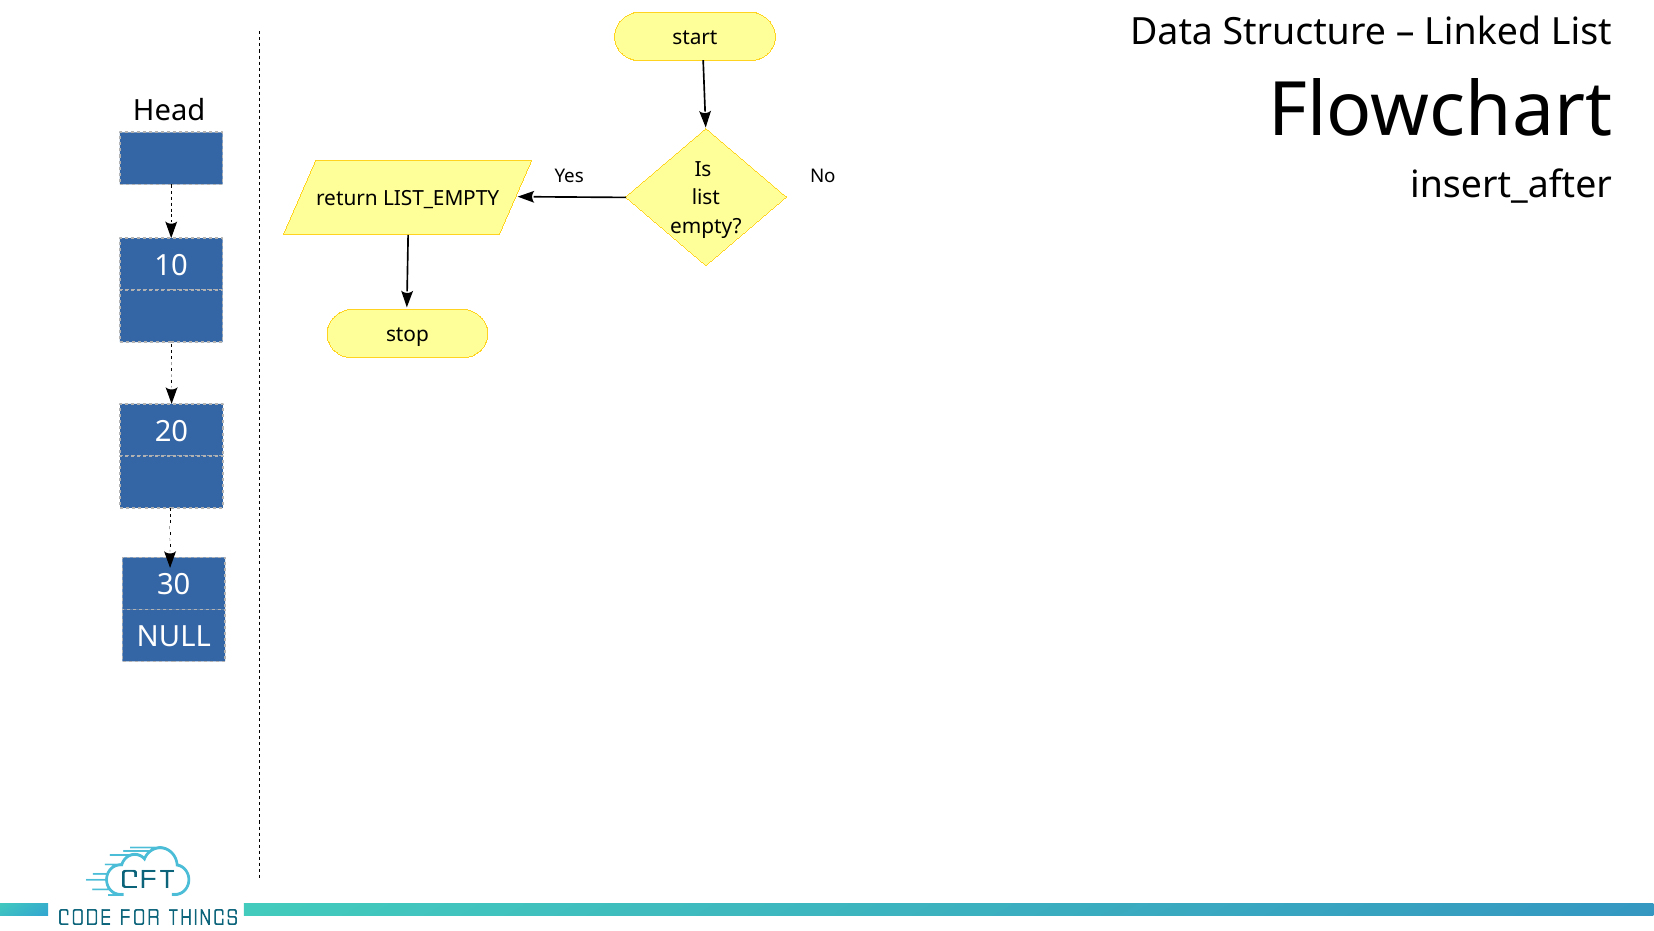

# Data Structure – Linked List Flowchart insert_after
start
Head
10
20
30
NULL
Is
list
empty?
No
Yes
return LIST_EMPTY
stop
2